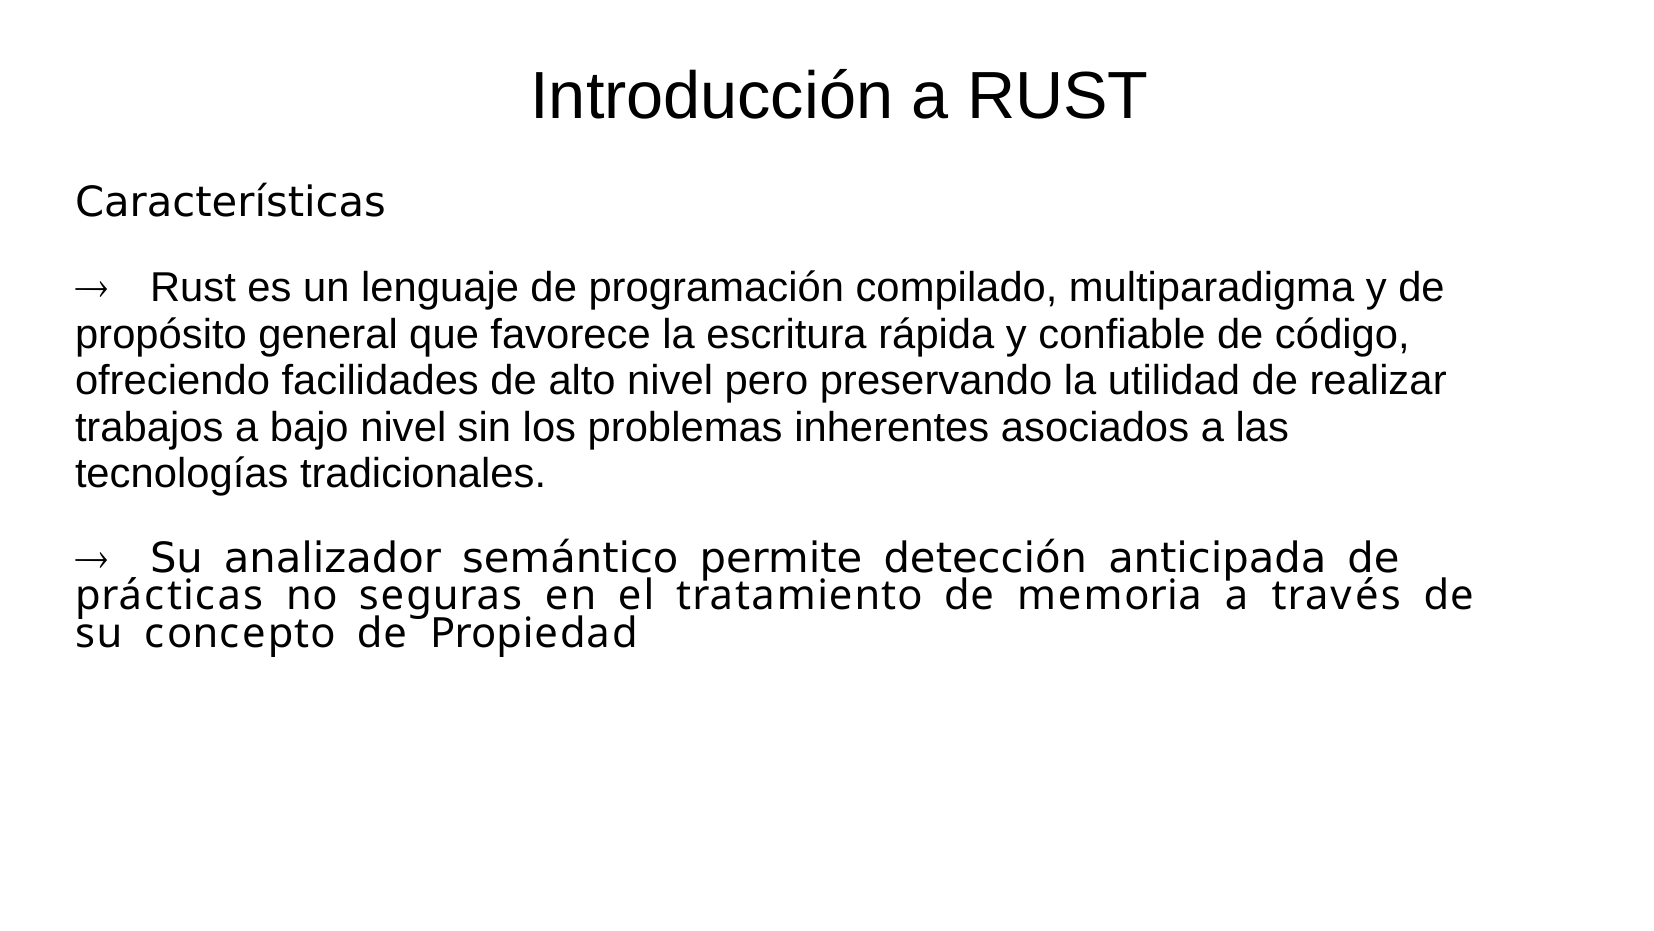

# Introducción a RUST
Características
	Rust es un lenguaje de programación compilado, multiparadigma y de propósito general que favorece la escritura rápida y confiable de código, ofreciendo facilidades de alto nivel pero preservando la utilidad de realizar trabajos a bajo nivel sin los problemas inherentes asociados a las tecnologías tradicionales.
	Su analizador semántico permite detección anticipada de prácticas no seguras en el tratamiento de memoria a través de su concepto de Propiedad